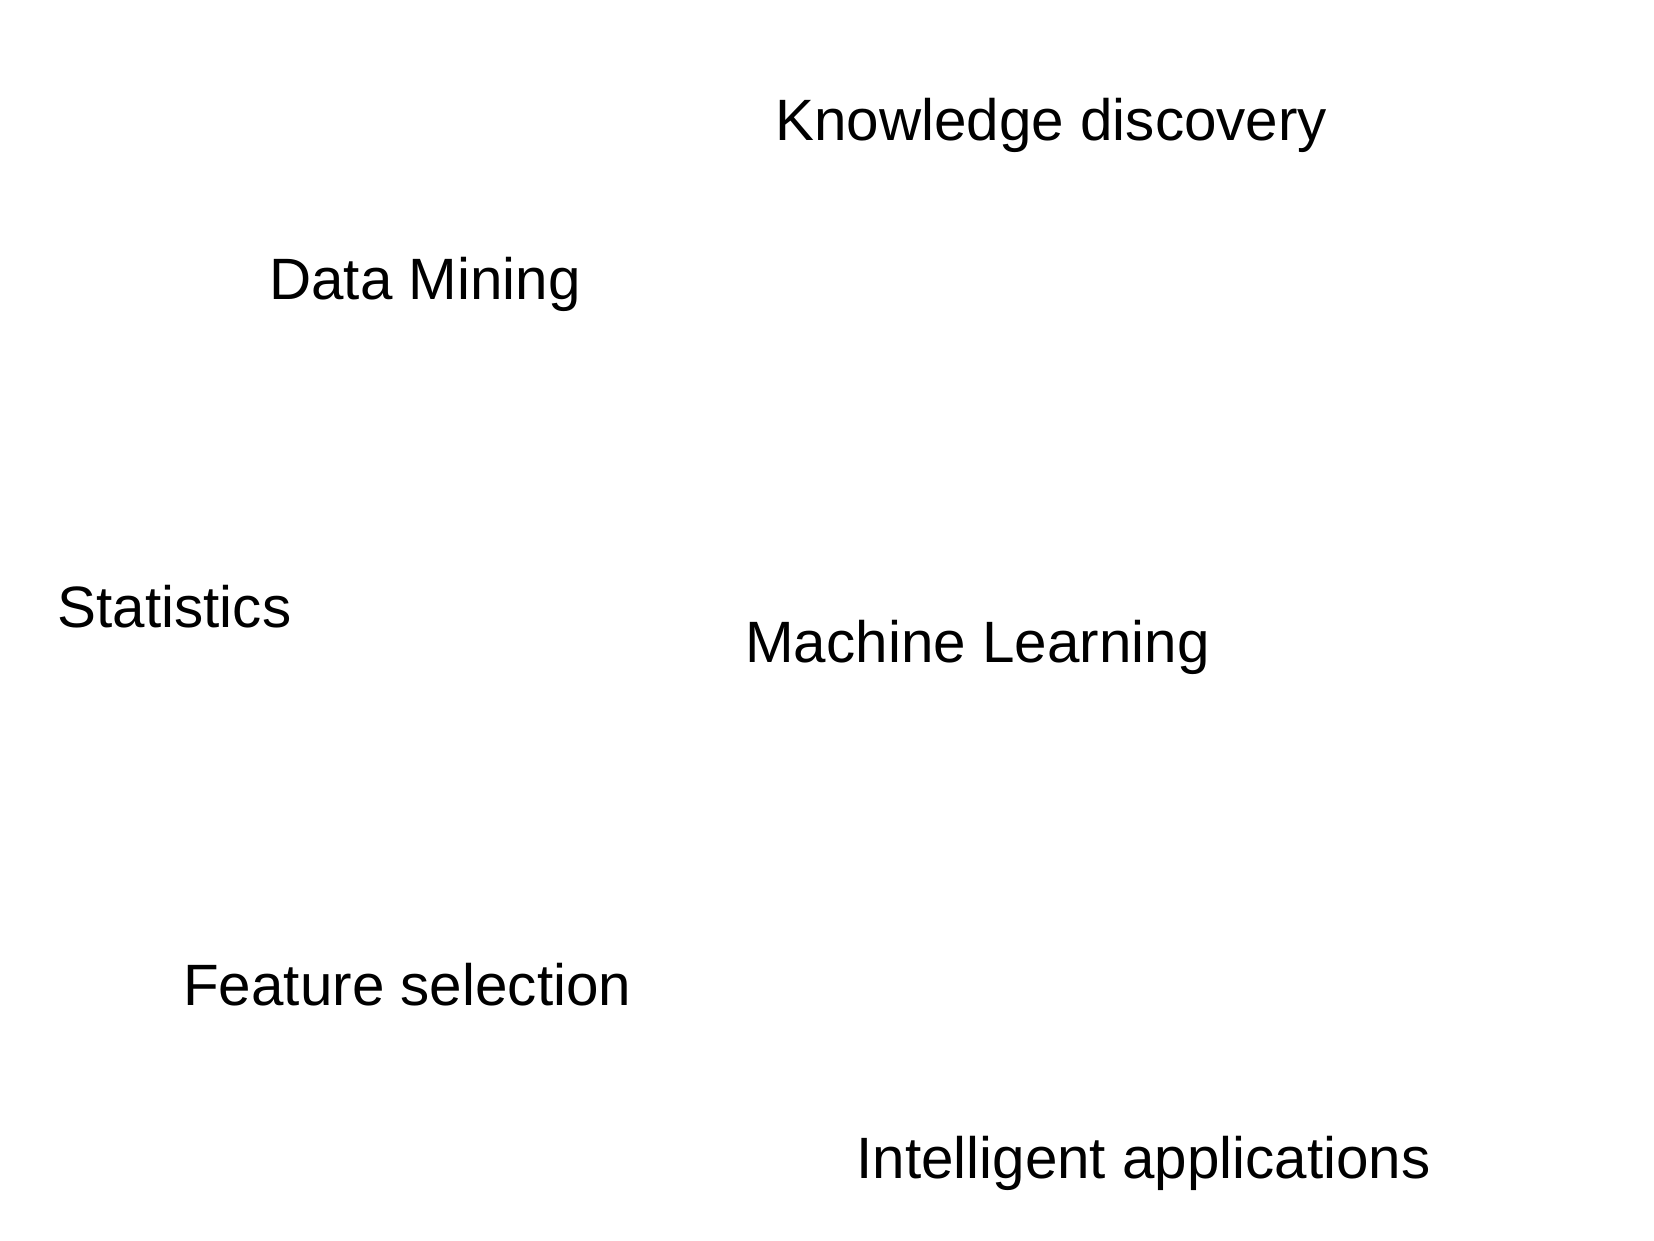

Knowledge discovery
Data Mining
Statistics
Machine Learning
Feature selection
Intelligent applications